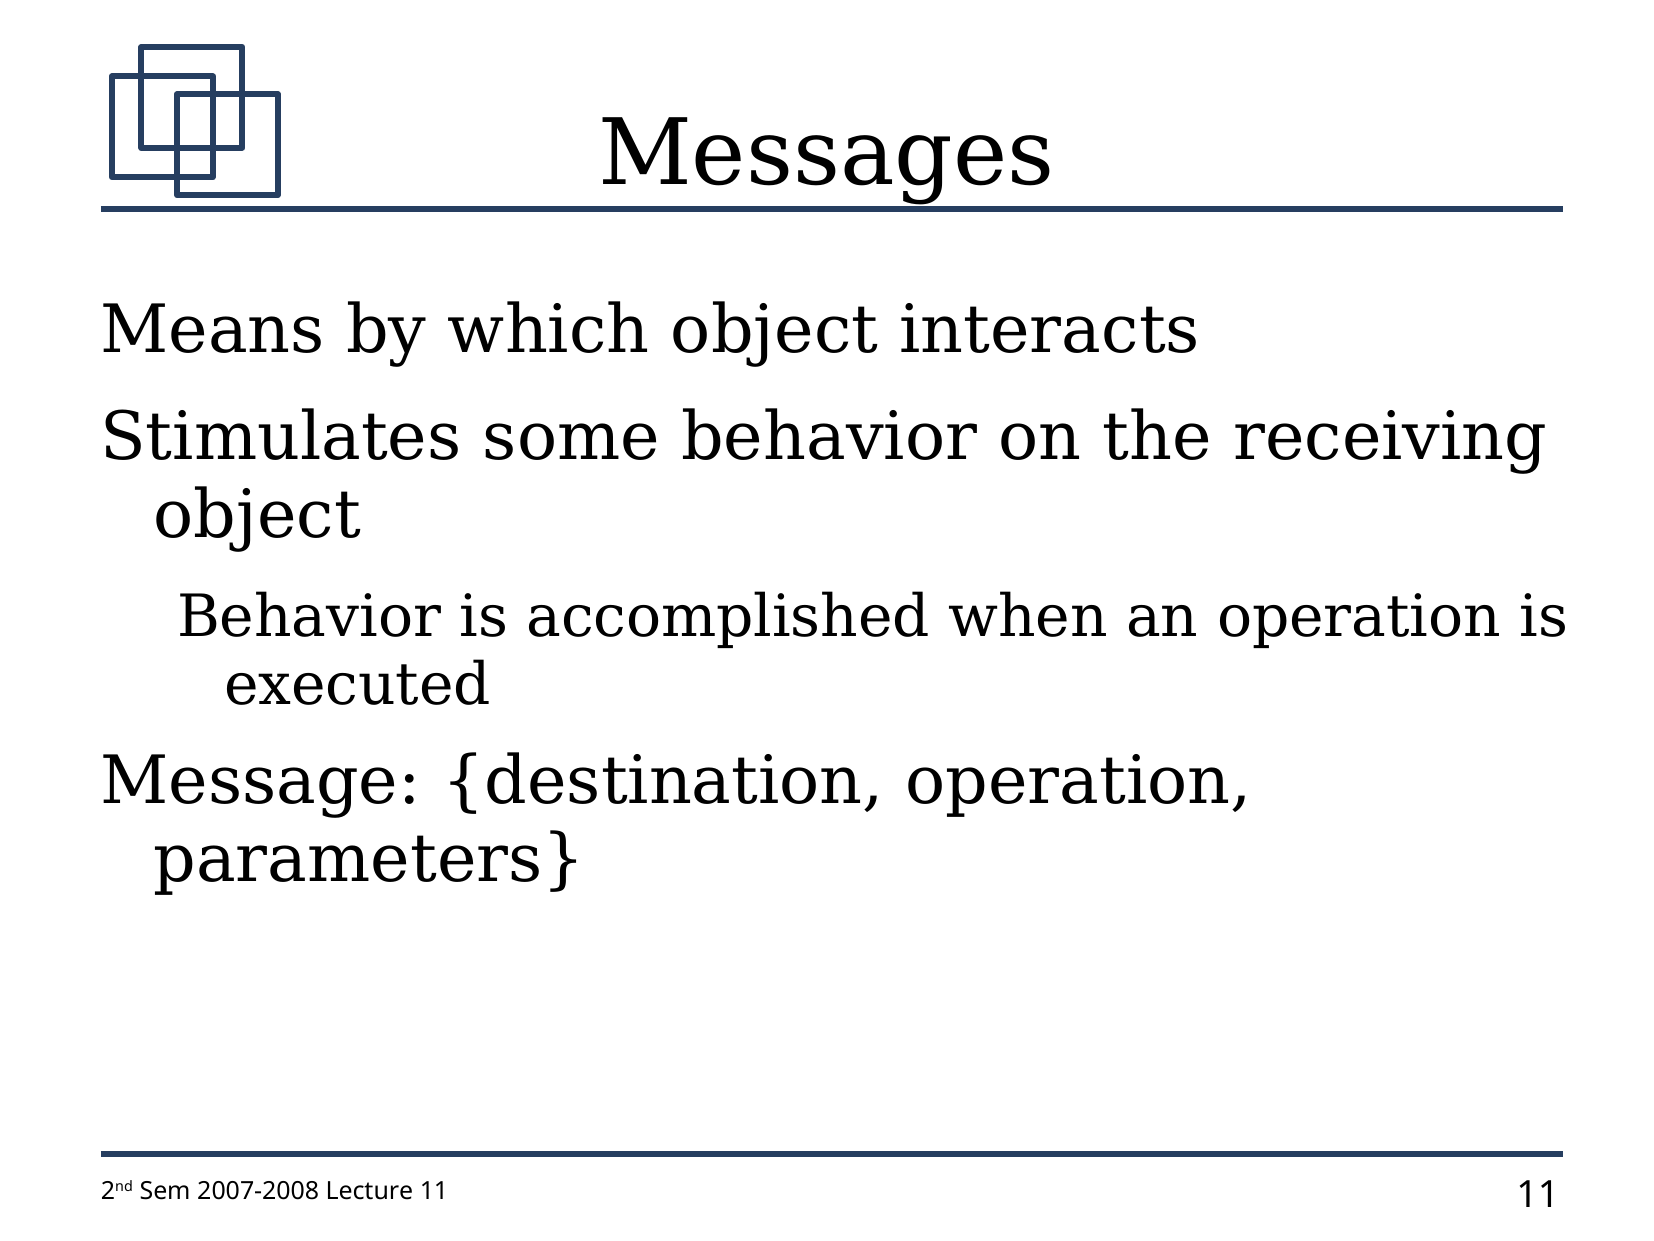

# Messages
Means by which object interacts
Stimulates some behavior on the receiving object
Behavior is accomplished when an operation is executed
Message: {destination, operation, parameters}